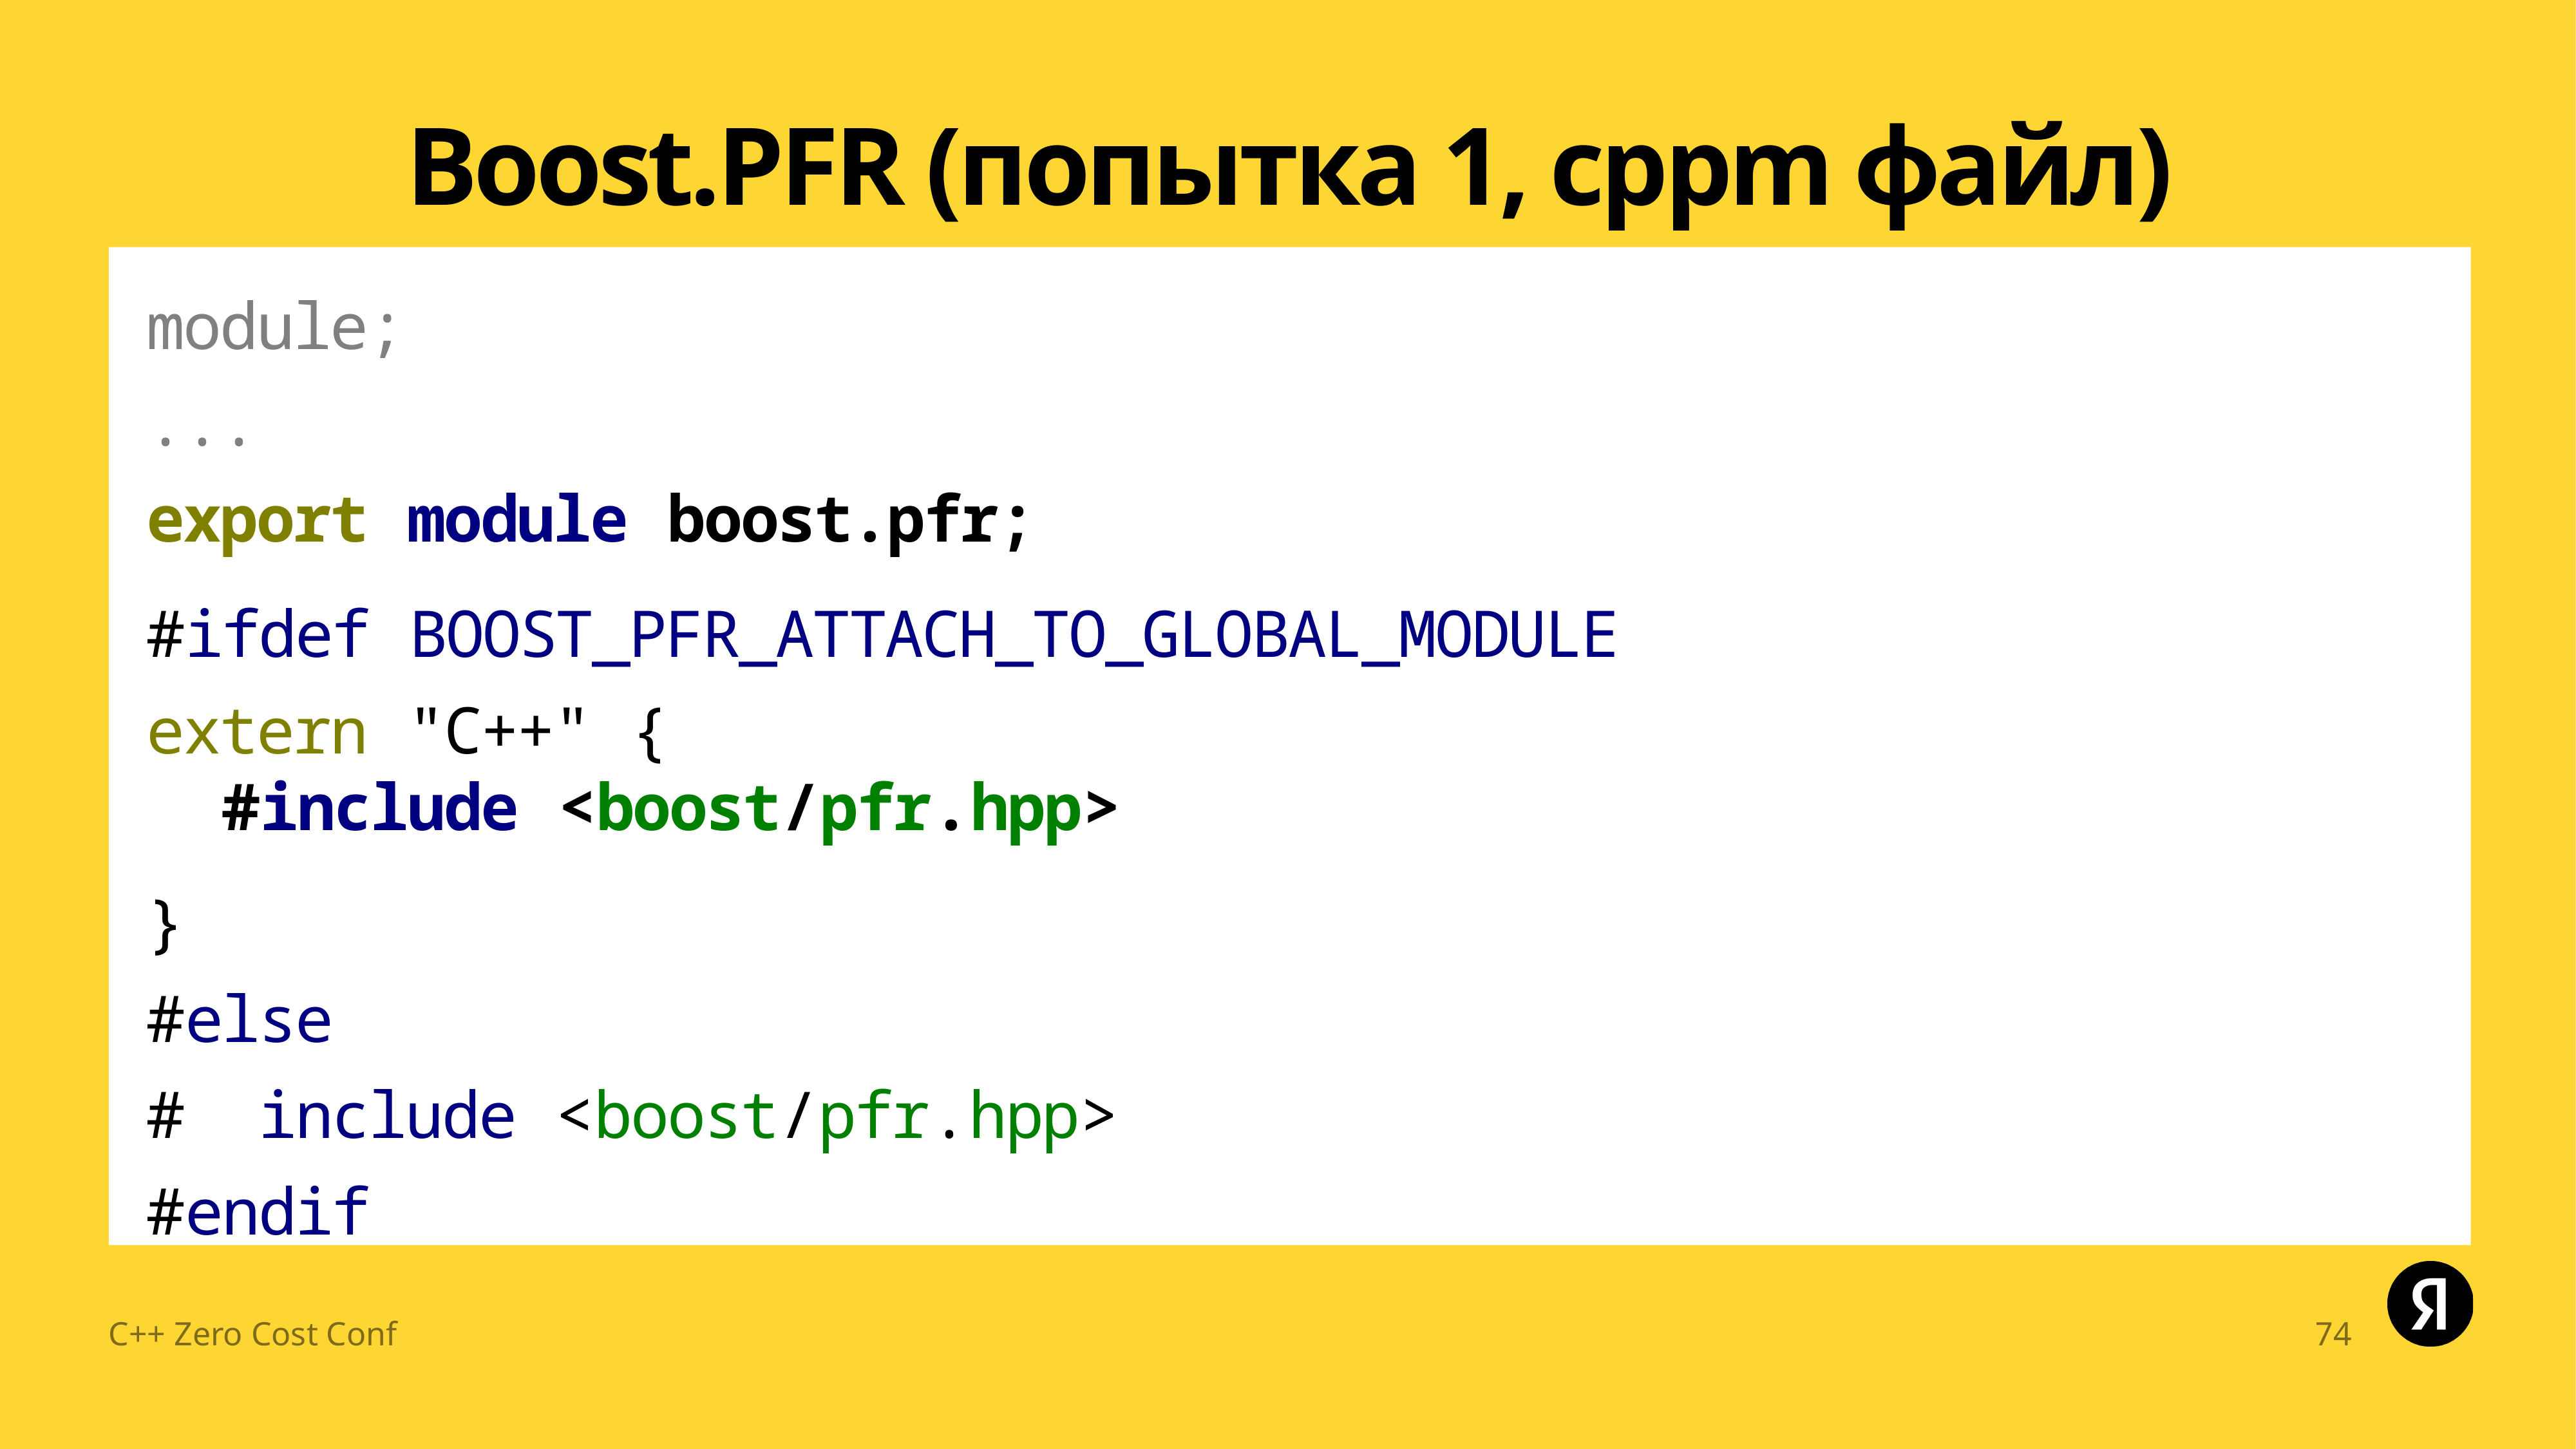

Boost.PFR (попытка 1, cppm файл)
# module;
...
export module boost.pfr;
#ifdef BOOST_PFR_ATTACH_TO_GLOBAL_MODULE
extern "C++" {
 #include <boost/pfr.hpp>
}
#else
# include <boost/pfr.hpp>
#endif
C++ Zero Cost Conf
74